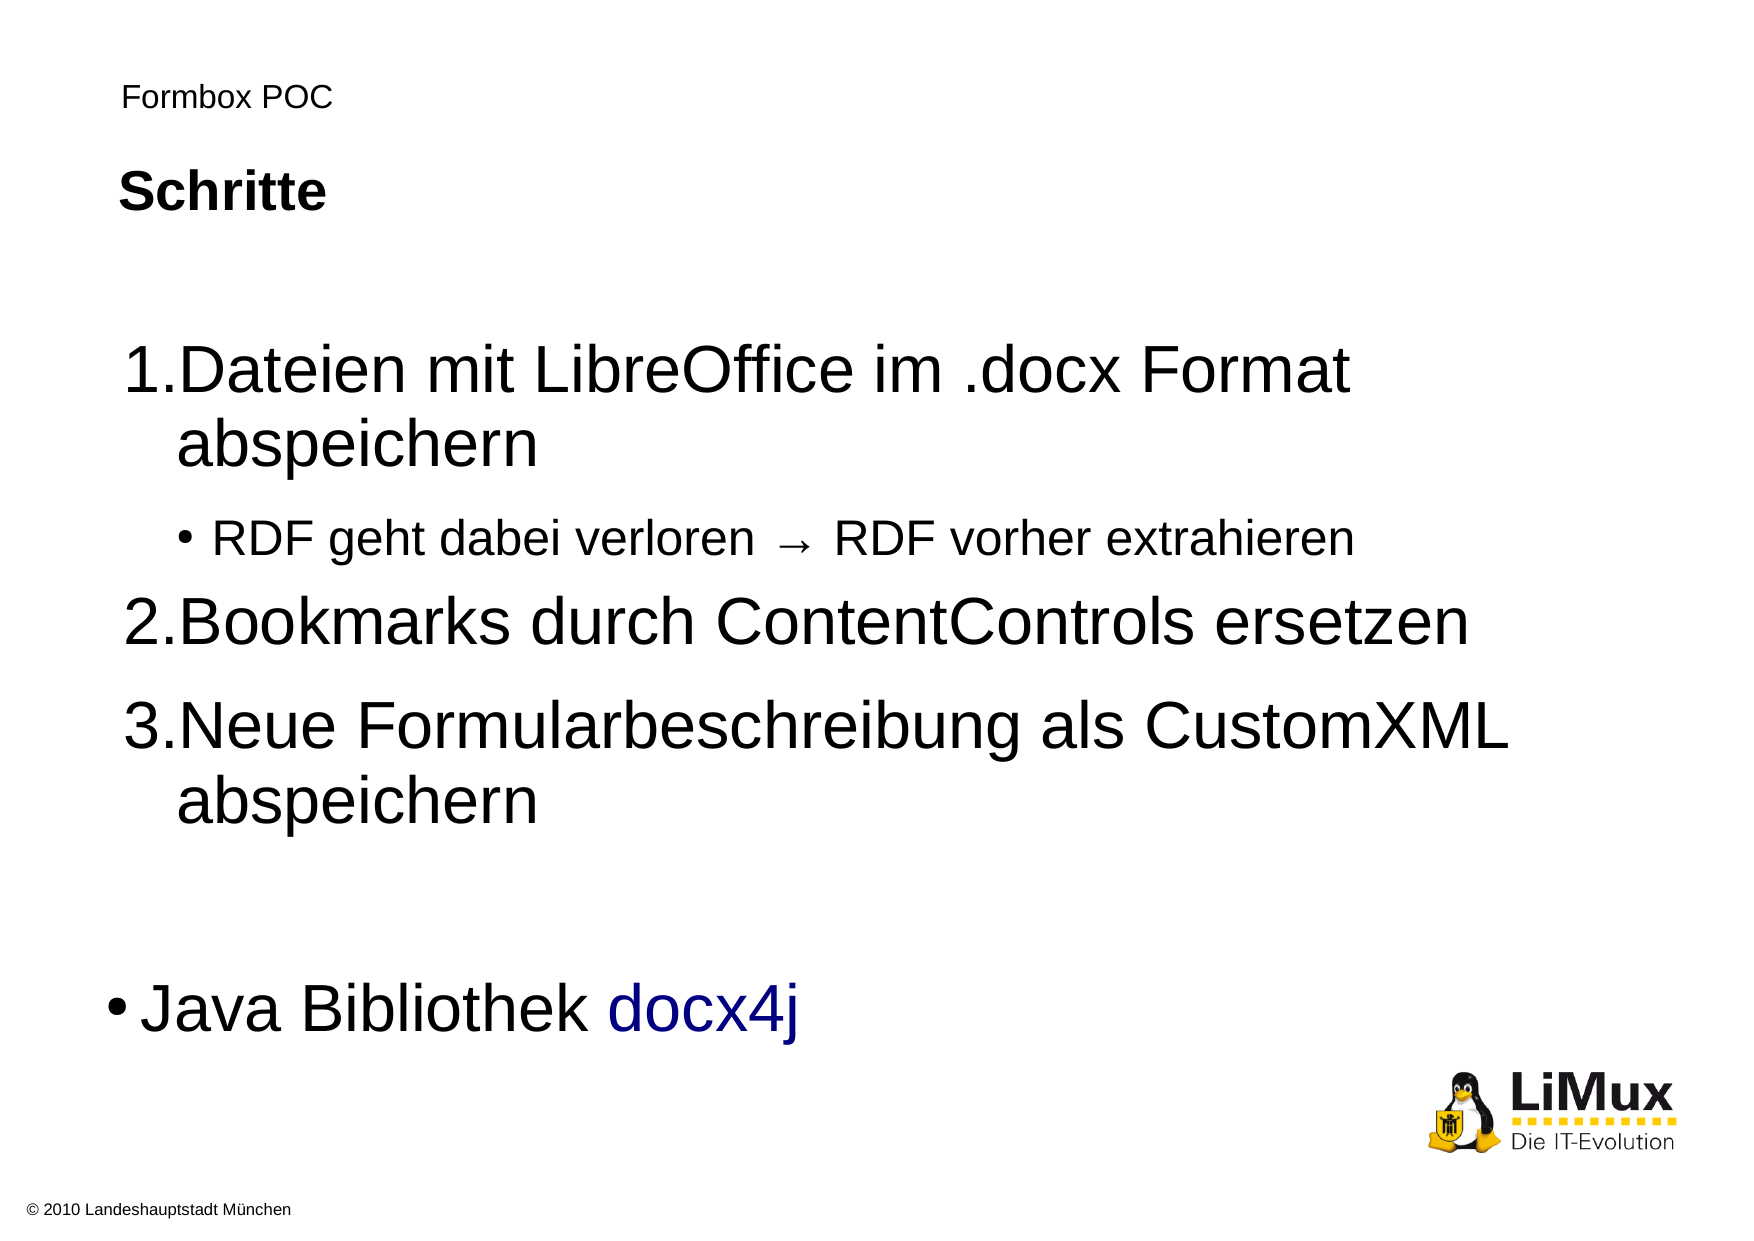

# Schritte
Dateien mit LibreOffice im .docx Format abspeichern
RDF geht dabei verloren → RDF vorher extrahieren
Bookmarks durch ContentControls ersetzen
Neue Formularbeschreibung als CustomXML abspeichern
Java Bibliothek docx4j